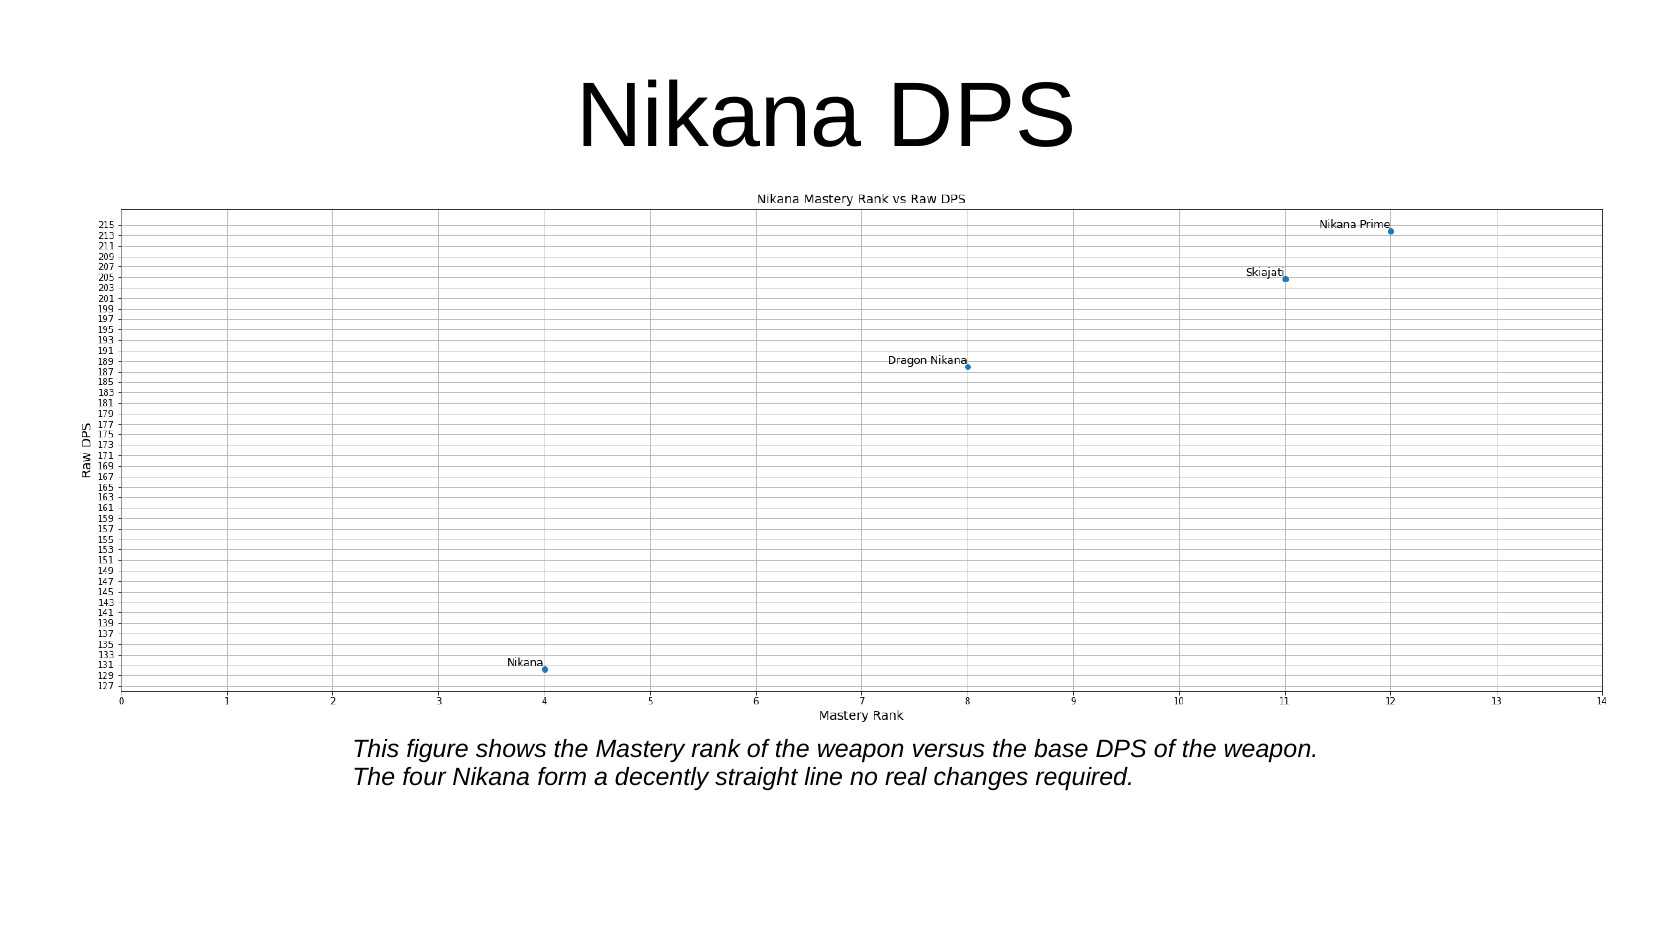

# Nikana DPS
This figure shows the Mastery rank of the weapon versus the base DPS of the weapon. The four Nikana form a decently straight line no real changes required.